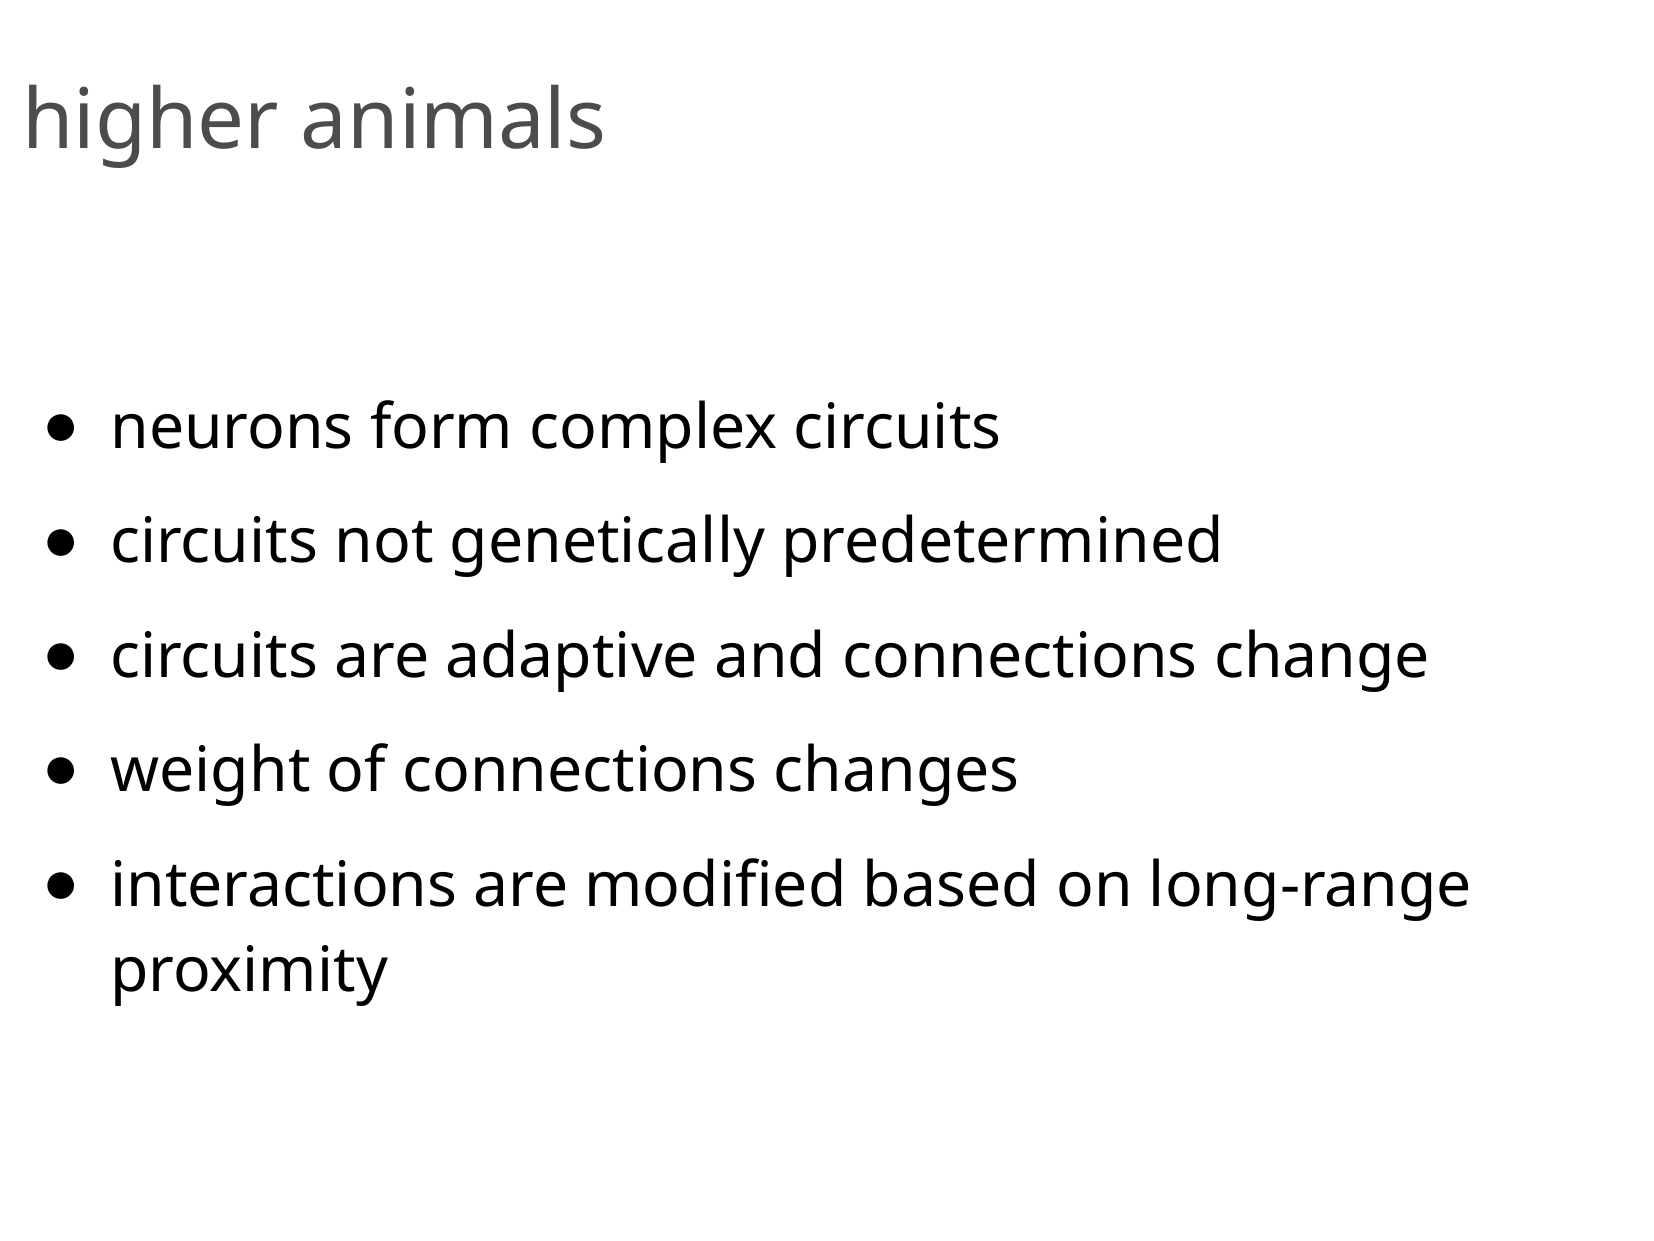

# higher animals
neurons form complex circuits
circuits not genetically predetermined
circuits are adaptive and connections change
weight of connections changes
interactions are modified based on long-range proximity